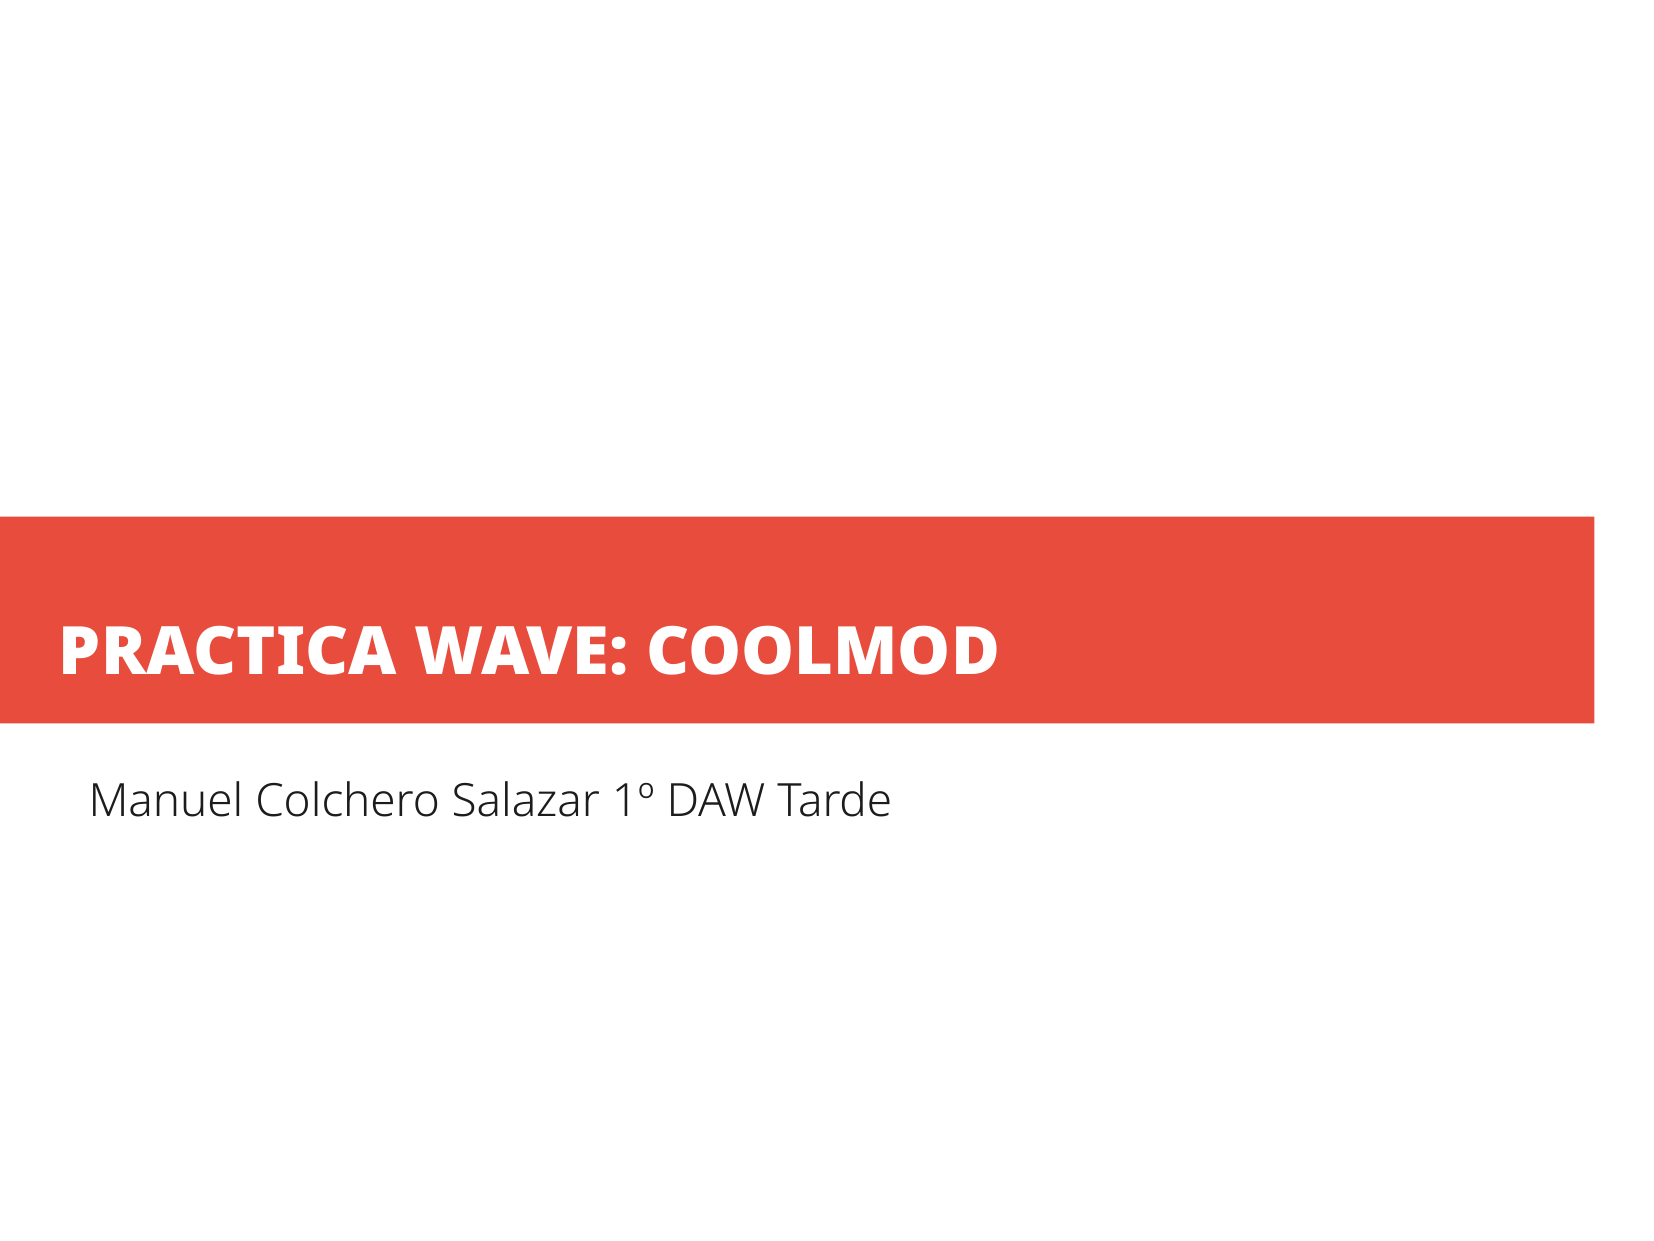

# PRACTICA WAVE: COOLMOD
Manuel Colchero Salazar 1º DAW Tarde